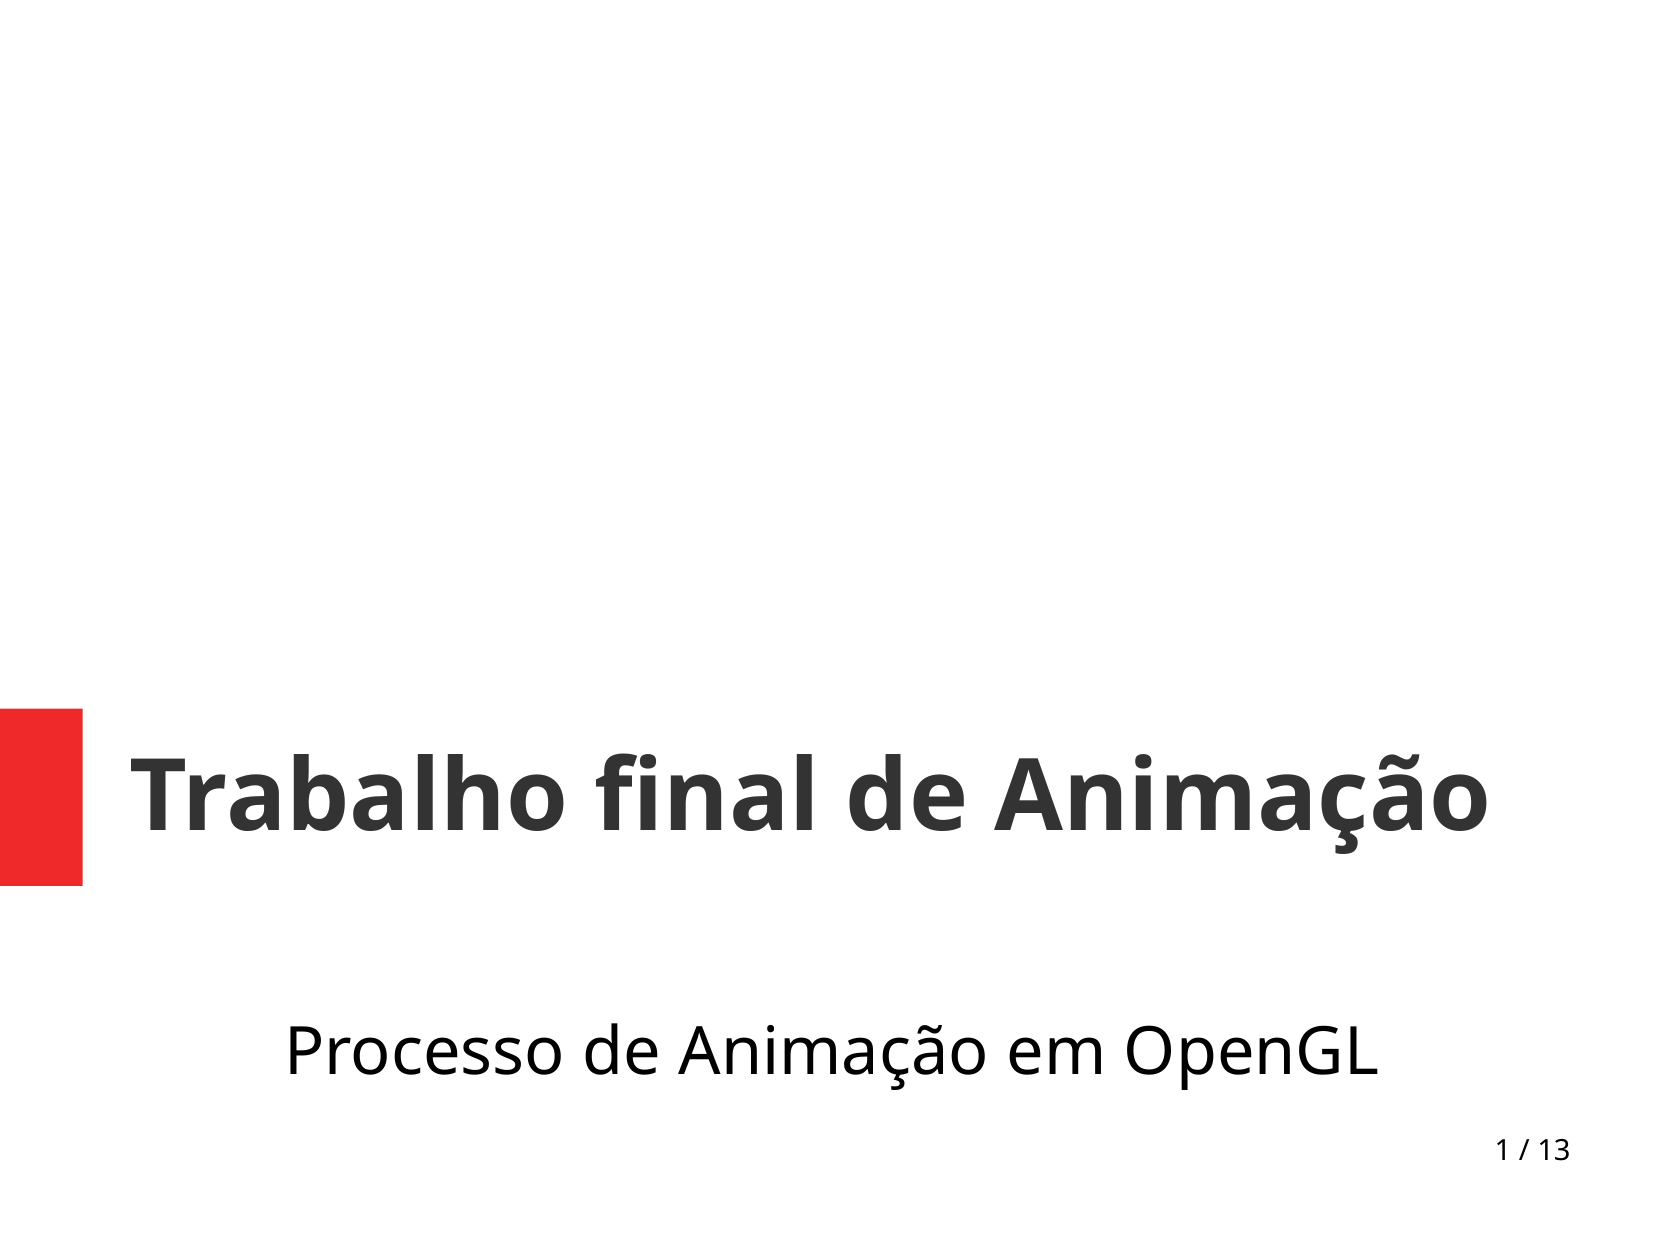

# Trabalho final de Animação
Processo de Animação em OpenGL
1